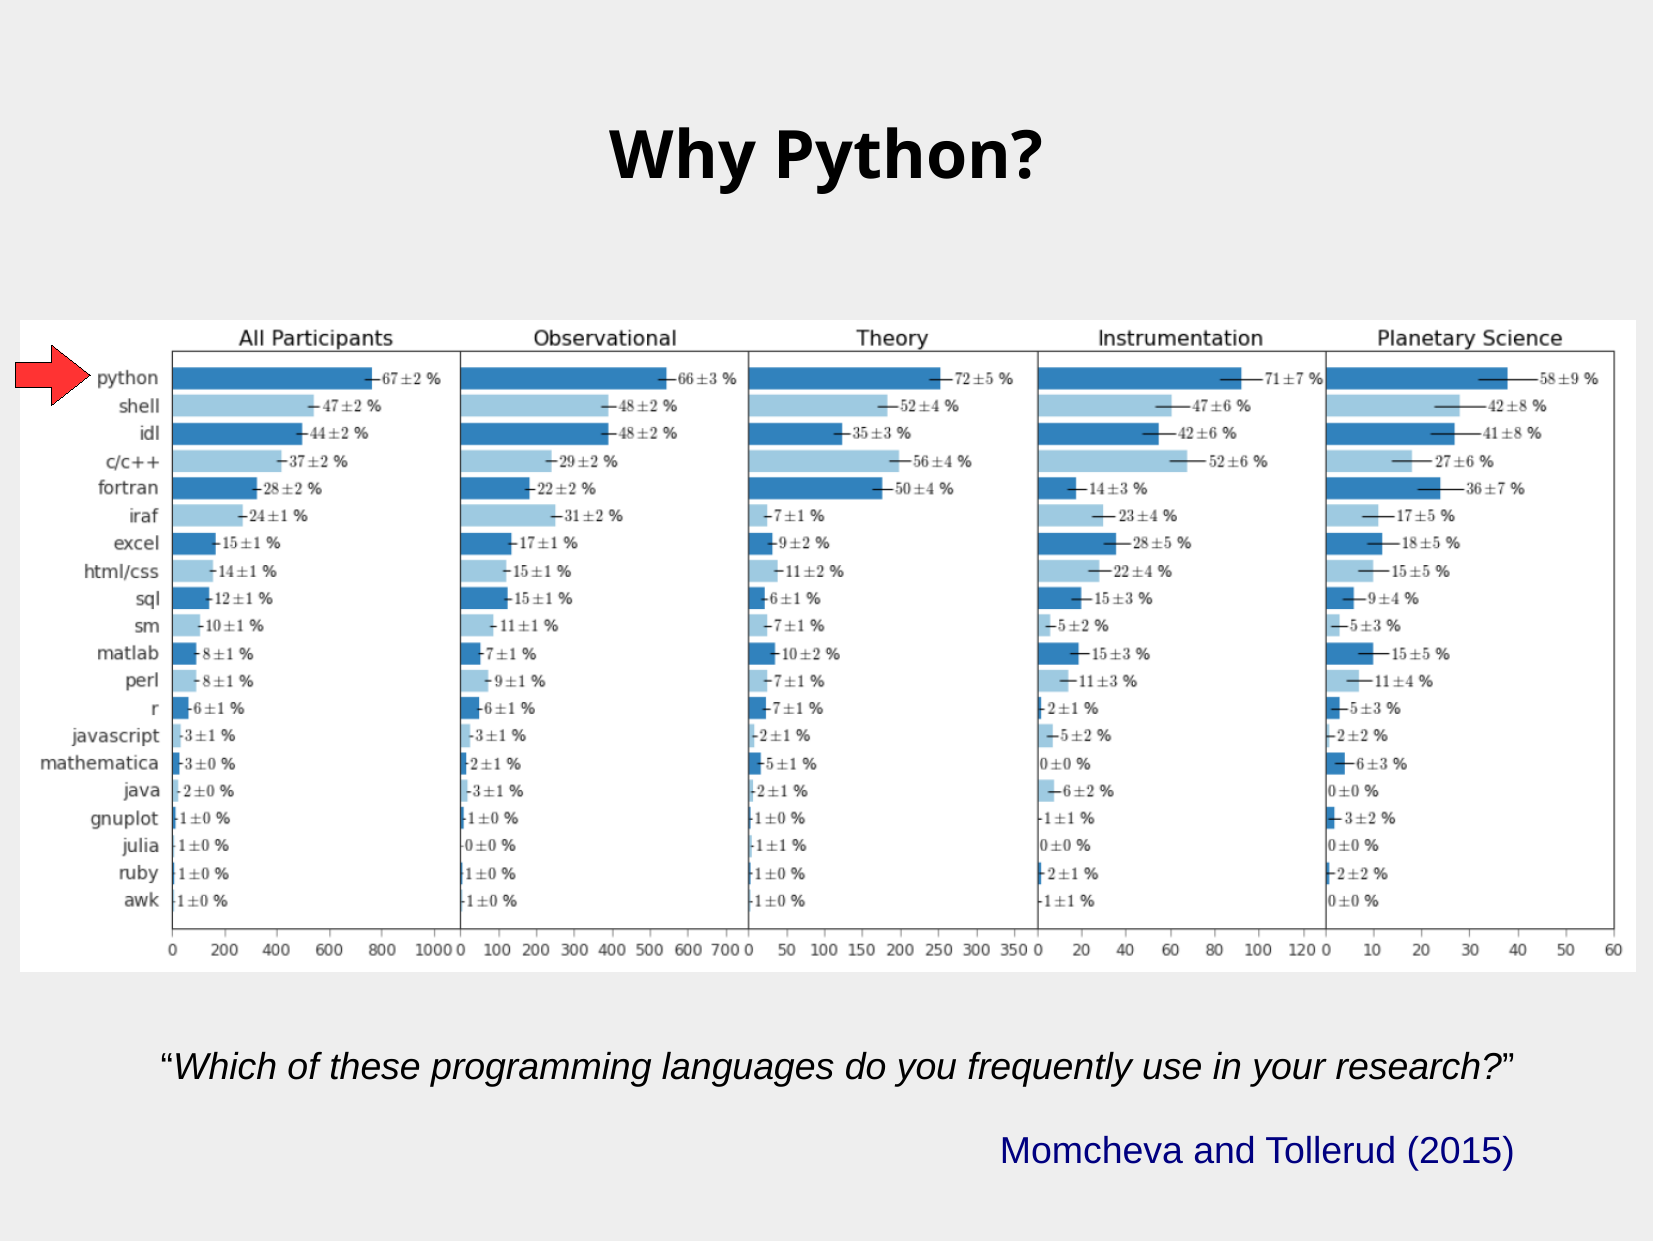

# Why Python?
“Which of these programming languages do you frequently use in your research?”
Momcheva and Tollerud (2015)